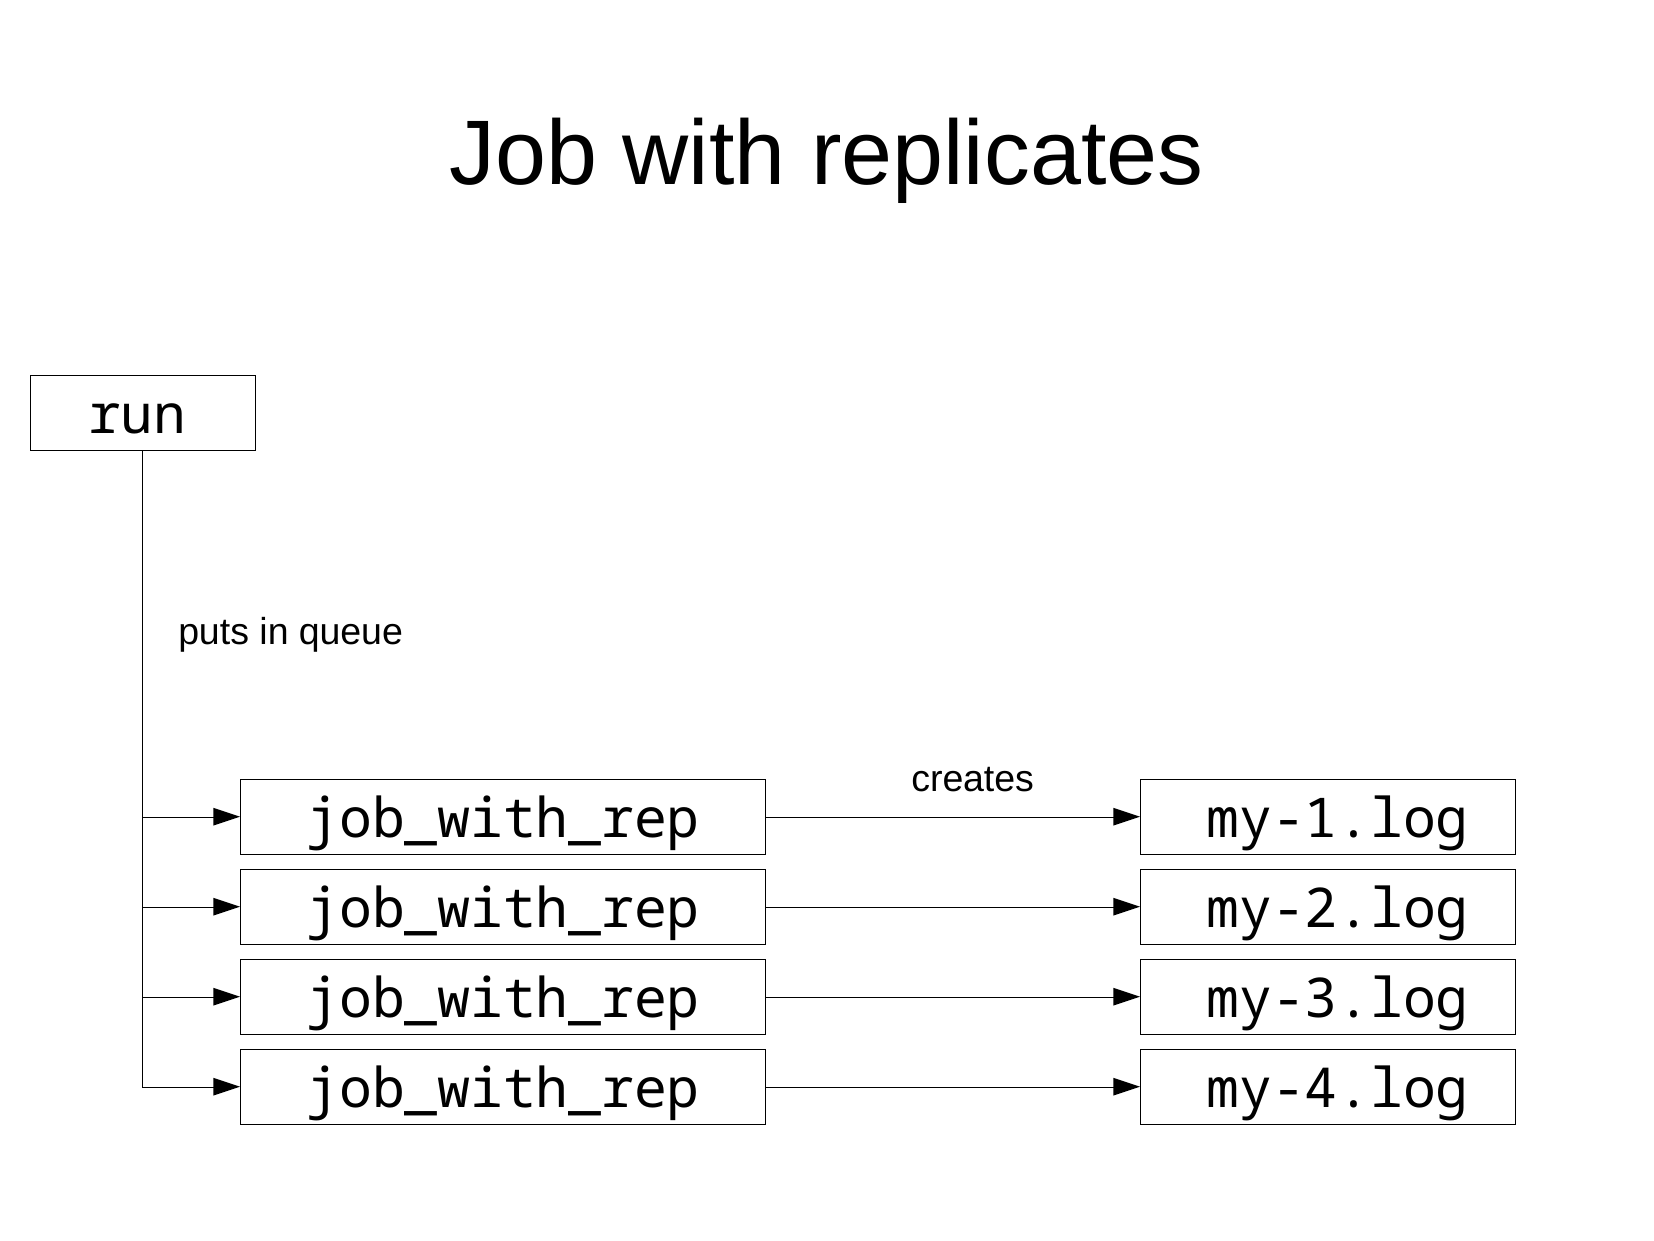

# Job with replicates
run
puts in queue
creates
job_with_rep
my-1.log
job_with_rep
my-2.log
job_with_rep
my-3.log
job_with_rep
my-4.log